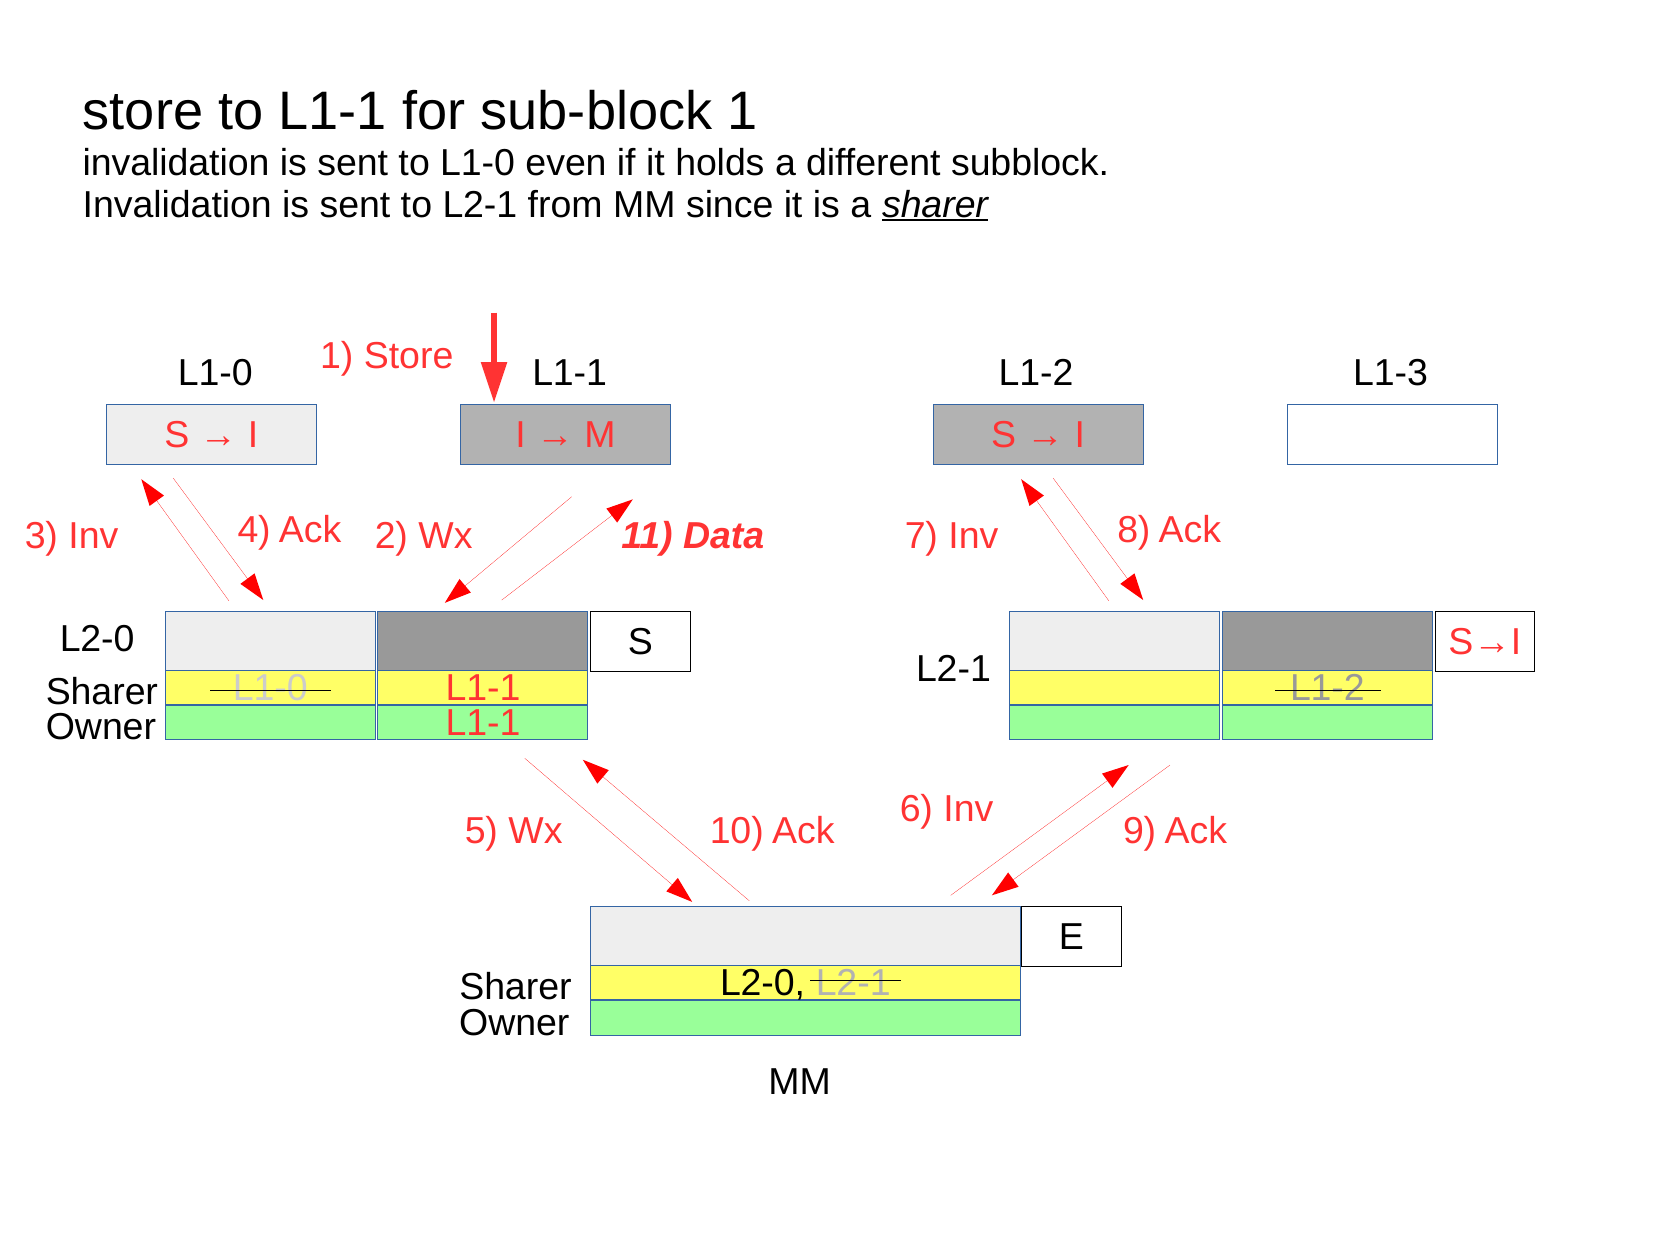

# store to L1-1 for sub-block 1 invalidation is sent to L1-0 even if it holds a different subblock. Invalidation is sent to L2-1 from MM since it is a sharer
1) Store
L1-0
L1-1
L1-2
L1-3
S → I
I → M
S → I
4) Ack
8) Ack
3) Inv
7) Inv
2) Wx
11) Data
L2-0
S
S→I
L2-1
Sharer
L1-0
L1-1
L1-2
Owner
L1-1
6) Inv
5) Wx
10) Ack
9) Ack
E
Sharer
L2-0, L2-1
Owner
MM